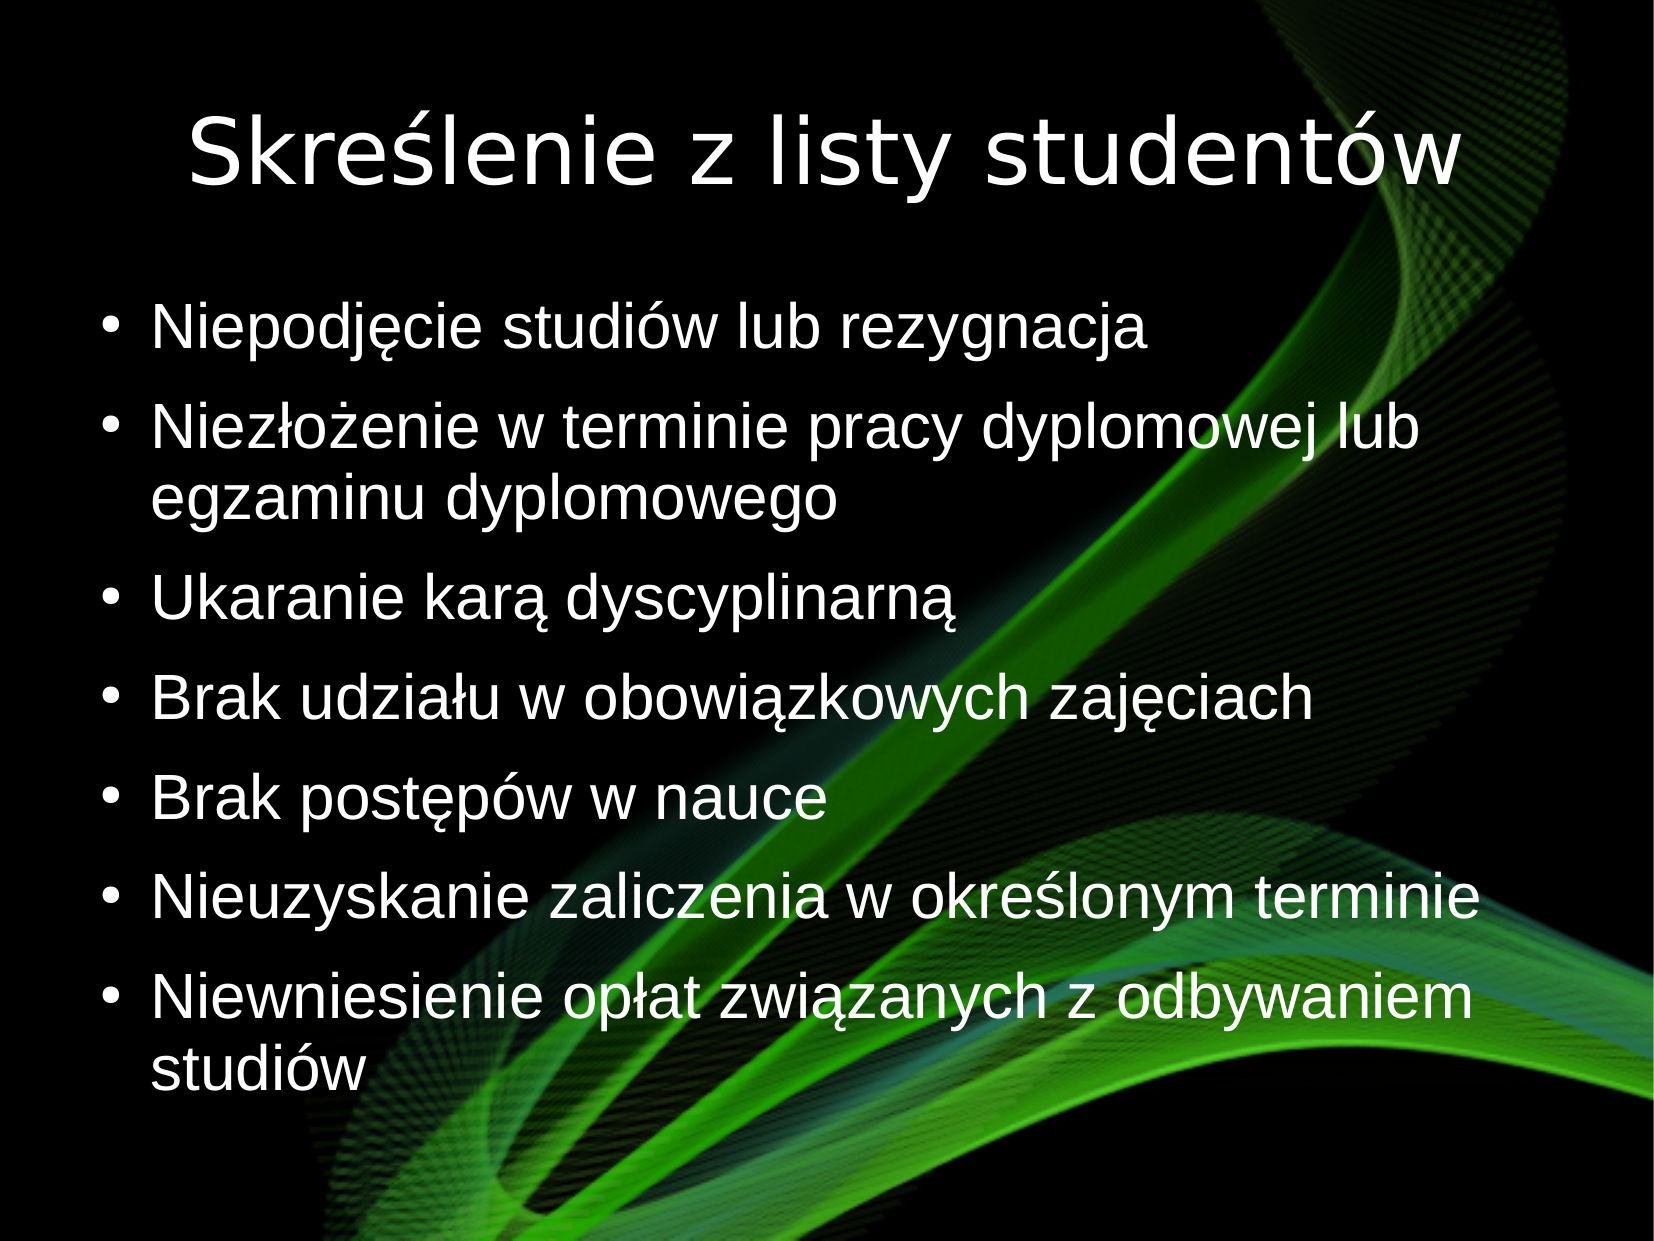

# Skreślenie z listy studentów
Niepodjęcie studiów lub rezygnacja
Niezłożenie w terminie pracy dyplomowej lub egzaminu dyplomowego
Ukaranie karą dyscyplinarną
Brak udziału w obowiązkowych zajęciach
Brak postępów w nauce
Nieuzyskanie zaliczenia w określonym terminie
Niewniesienie opłat związanych z odbywaniem studiów